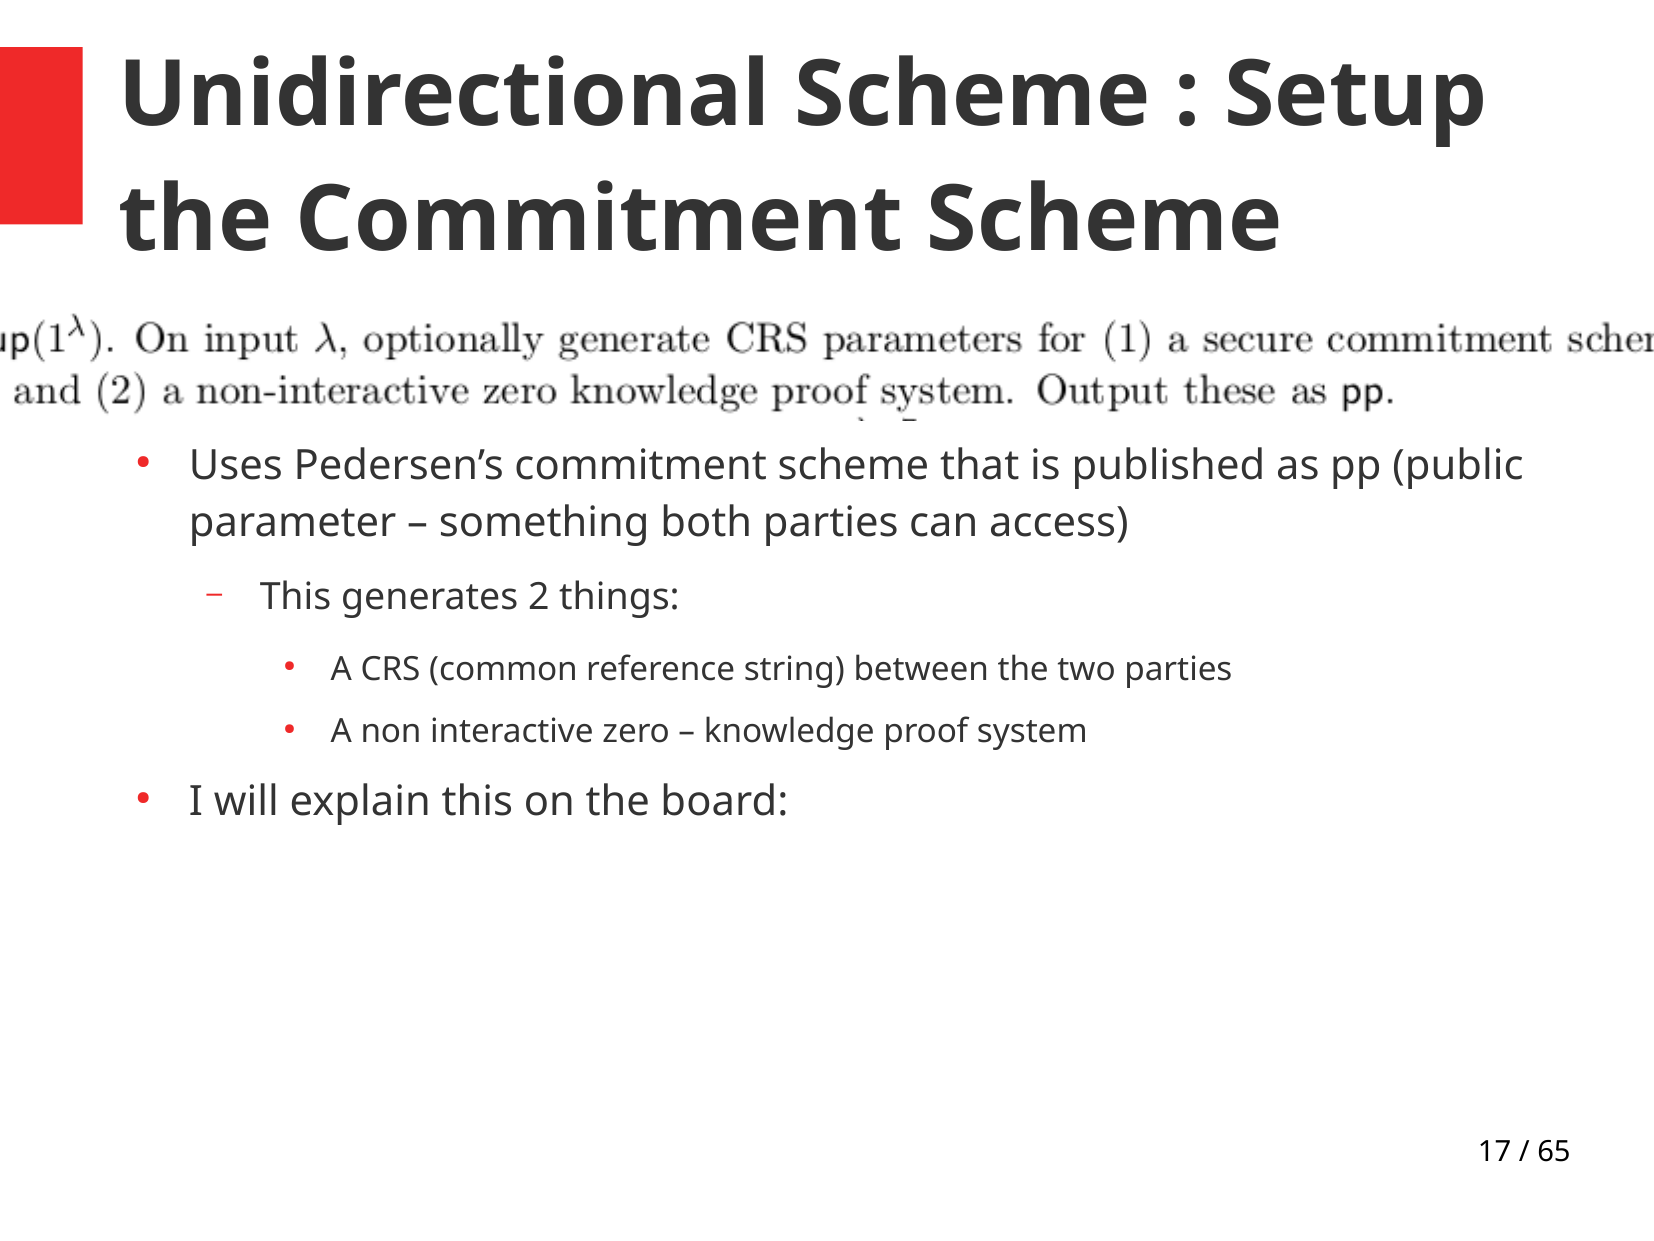

# Unidirectional Scheme : Setup the Commitment Scheme
Uses Pedersen’s commitment scheme that is published as pp (public parameter – something both parties can access)
This generates 2 things:
A CRS (common reference string) between the two parties
A non interactive zero – knowledge proof system
I will explain this on the board:
17